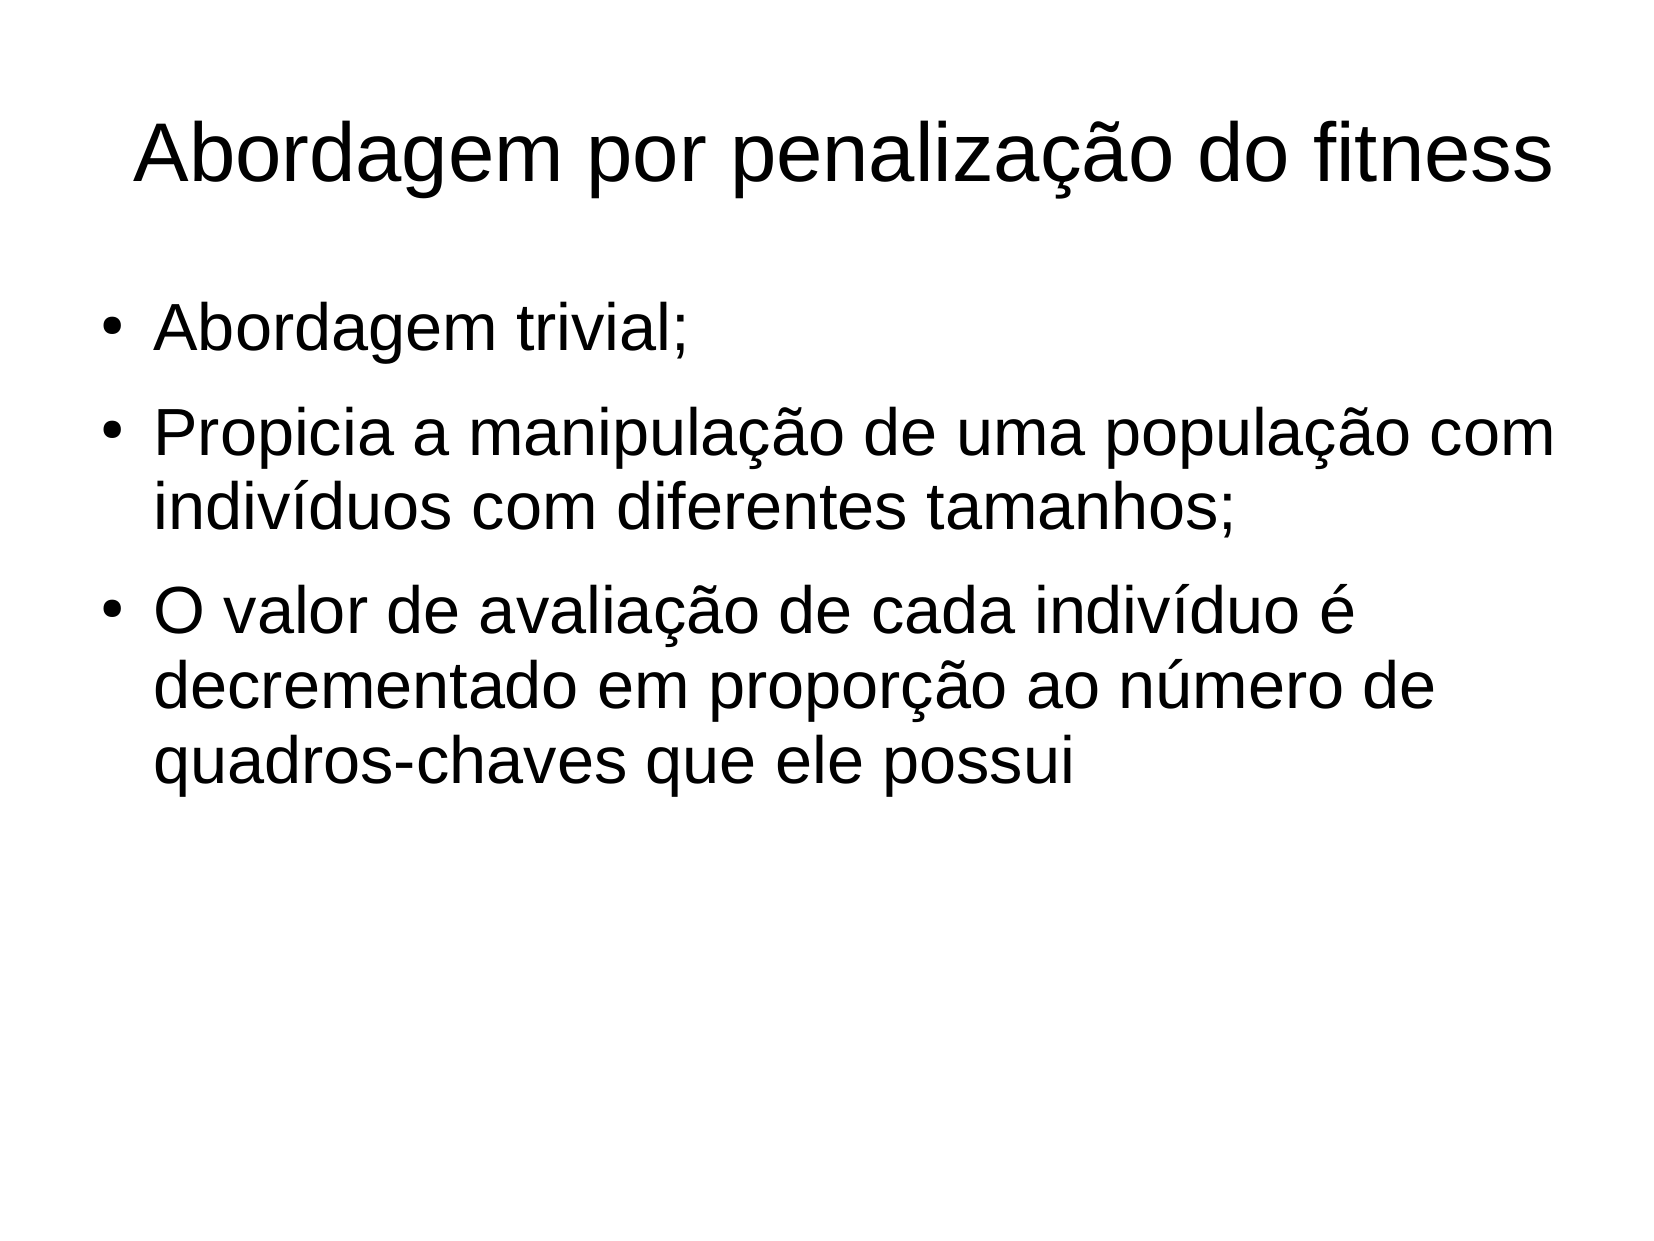

# Abordagem por penalização do fitness
Abordagem trivial;
Propicia a manipulação de uma população com indivíduos com diferentes tamanhos;
O valor de avaliação de cada indivíduo é decrementado em proporção ao número de quadros-chaves que ele possui